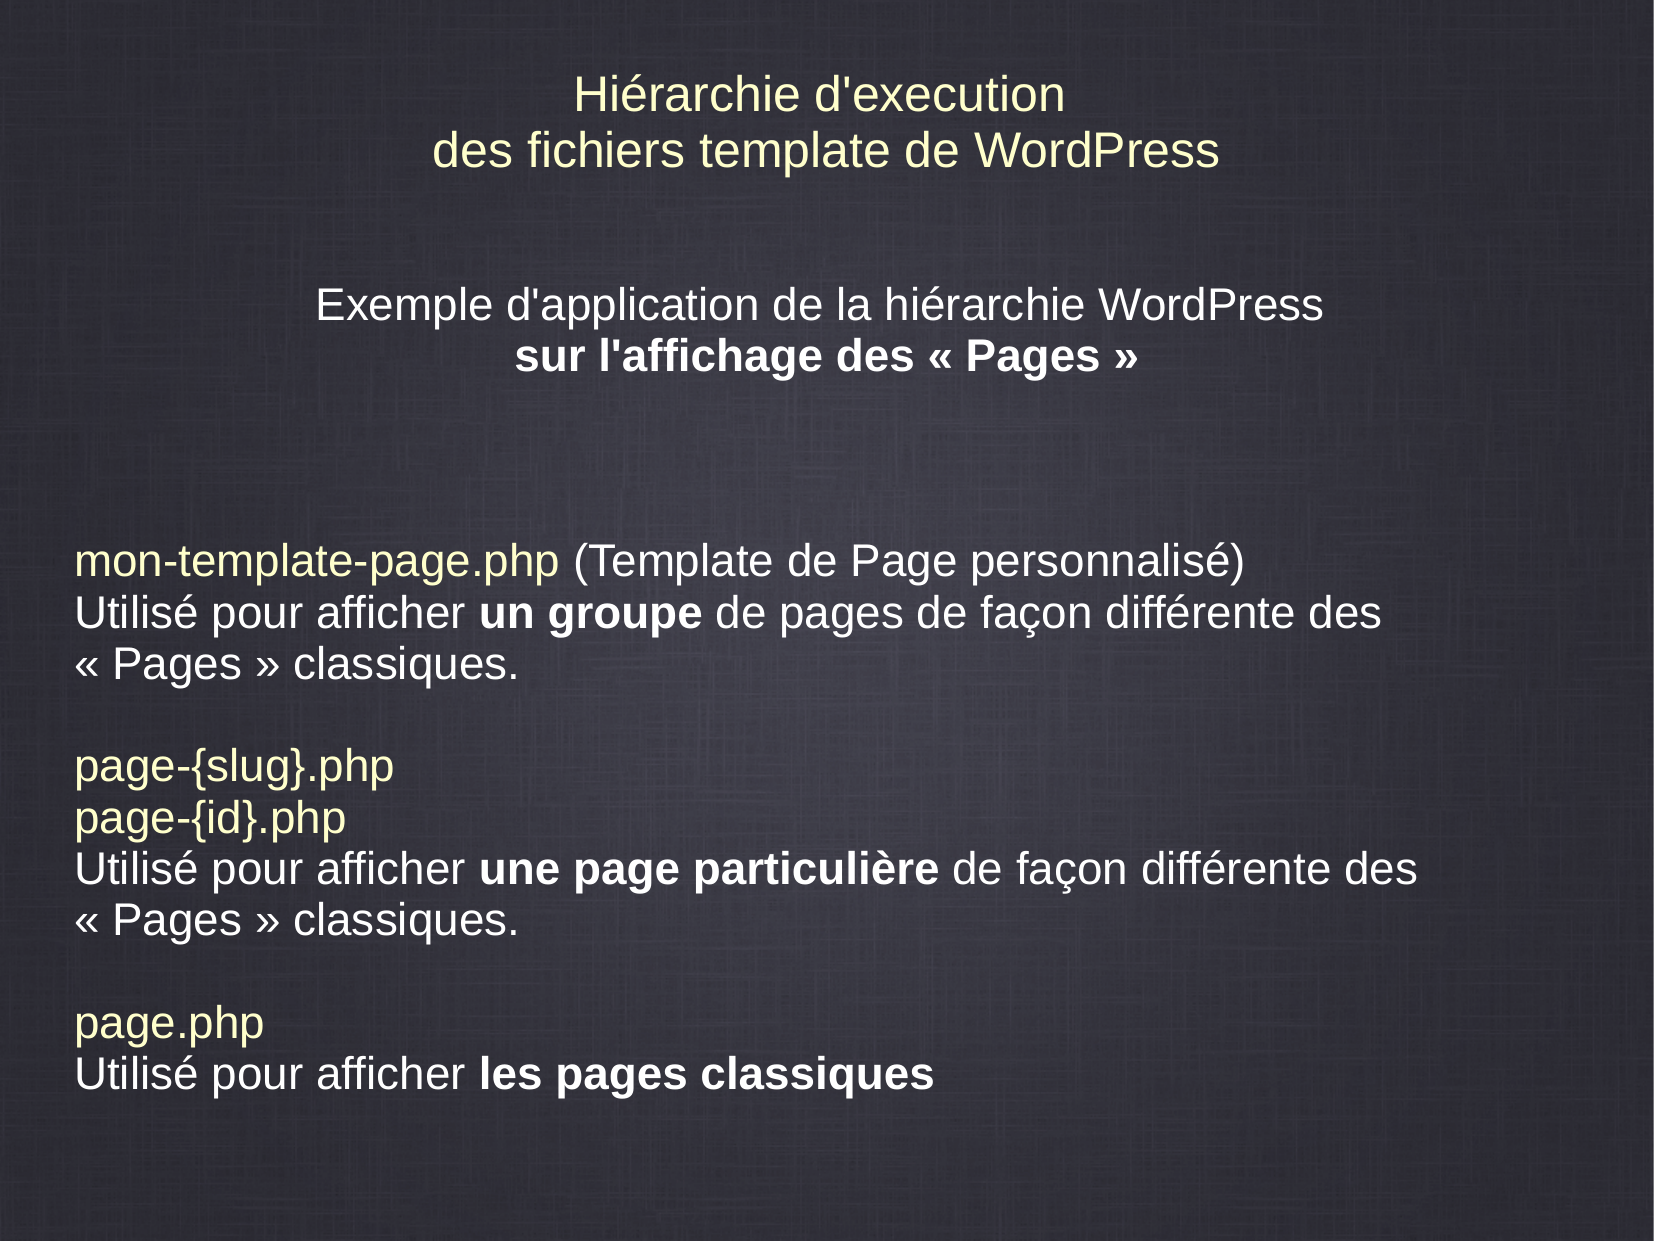

Hiérarchie d'execution
des fichiers template de WordPress
Exemple d'application de la hiérarchie WordPress
sur l'affichage des « Pages »
mon-template-page.php (Template de Page personnalisé)
Utilisé pour afficher un groupe de pages de façon différente des « Pages » classiques.
page-{slug}.php
page-{id}.php
Utilisé pour afficher une page particulière de façon différente des « Pages » classiques.
page.php
Utilisé pour afficher les pages classiques